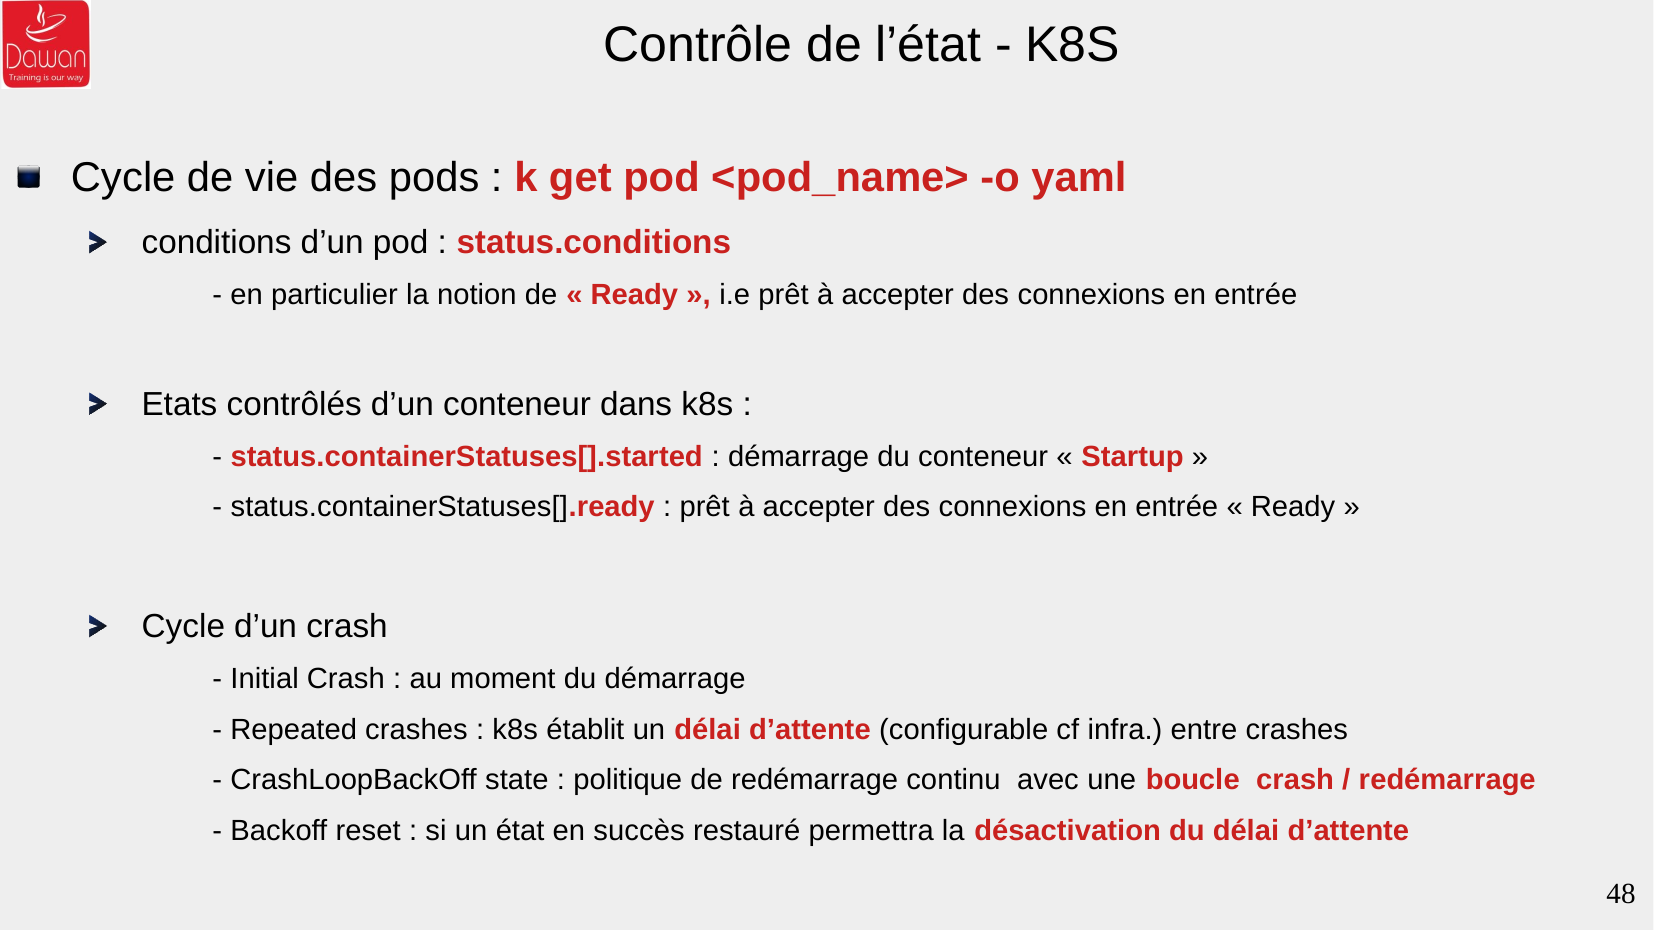

# Contrôle de l’état - K8S
Cycle de vie des pods : k get pod <pod_name> -o yaml
conditions d’un pod : status.conditions
- en particulier la notion de « Ready », i.e prêt à accepter des connexions en entrée
Etats contrôlés d’un conteneur dans k8s :
- status.containerStatuses[].started : démarrage du conteneur « Startup »
- status.containerStatuses[].ready : prêt à accepter des connexions en entrée « Ready »
Cycle d’un crash
- Initial Crash : au moment du démarrage
- Repeated crashes : k8s établit un délai d’attente (configurable cf infra.) entre crashes
- CrashLoopBackOff state : politique de redémarrage continu avec une boucle crash / redémarrage
- Backoff reset : si un état en succès restauré permettra la désactivation du délai d’attente
48